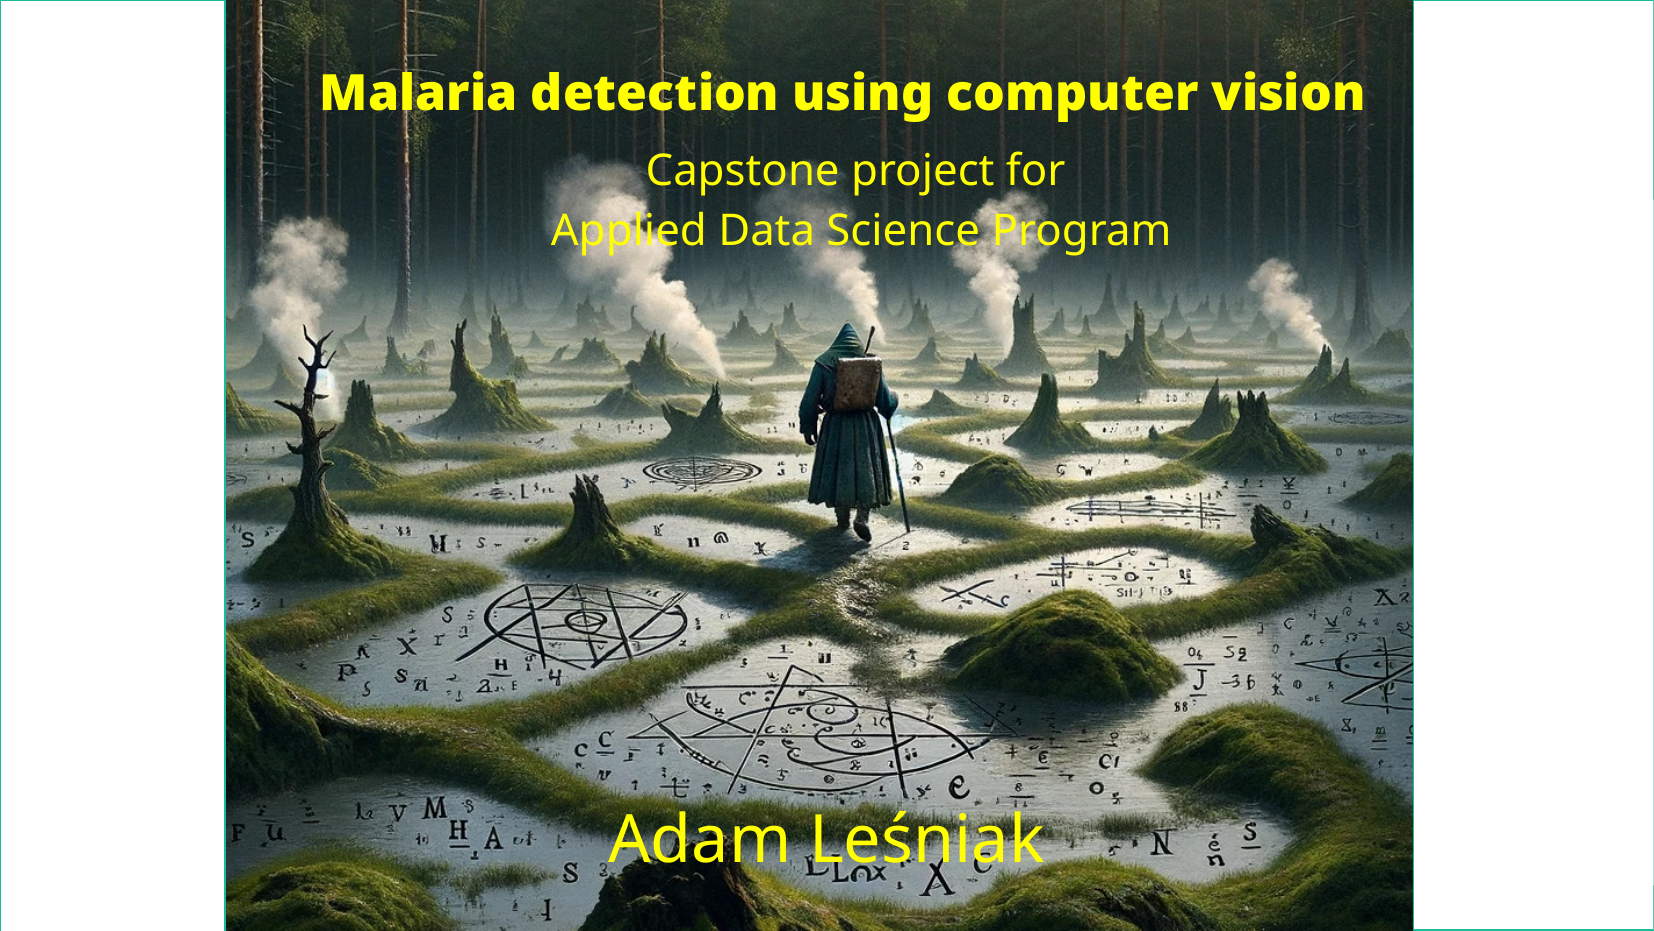

# Malaria detection using computer vision
Capstone project for
Applied Data Science Program
Adam Leśniak